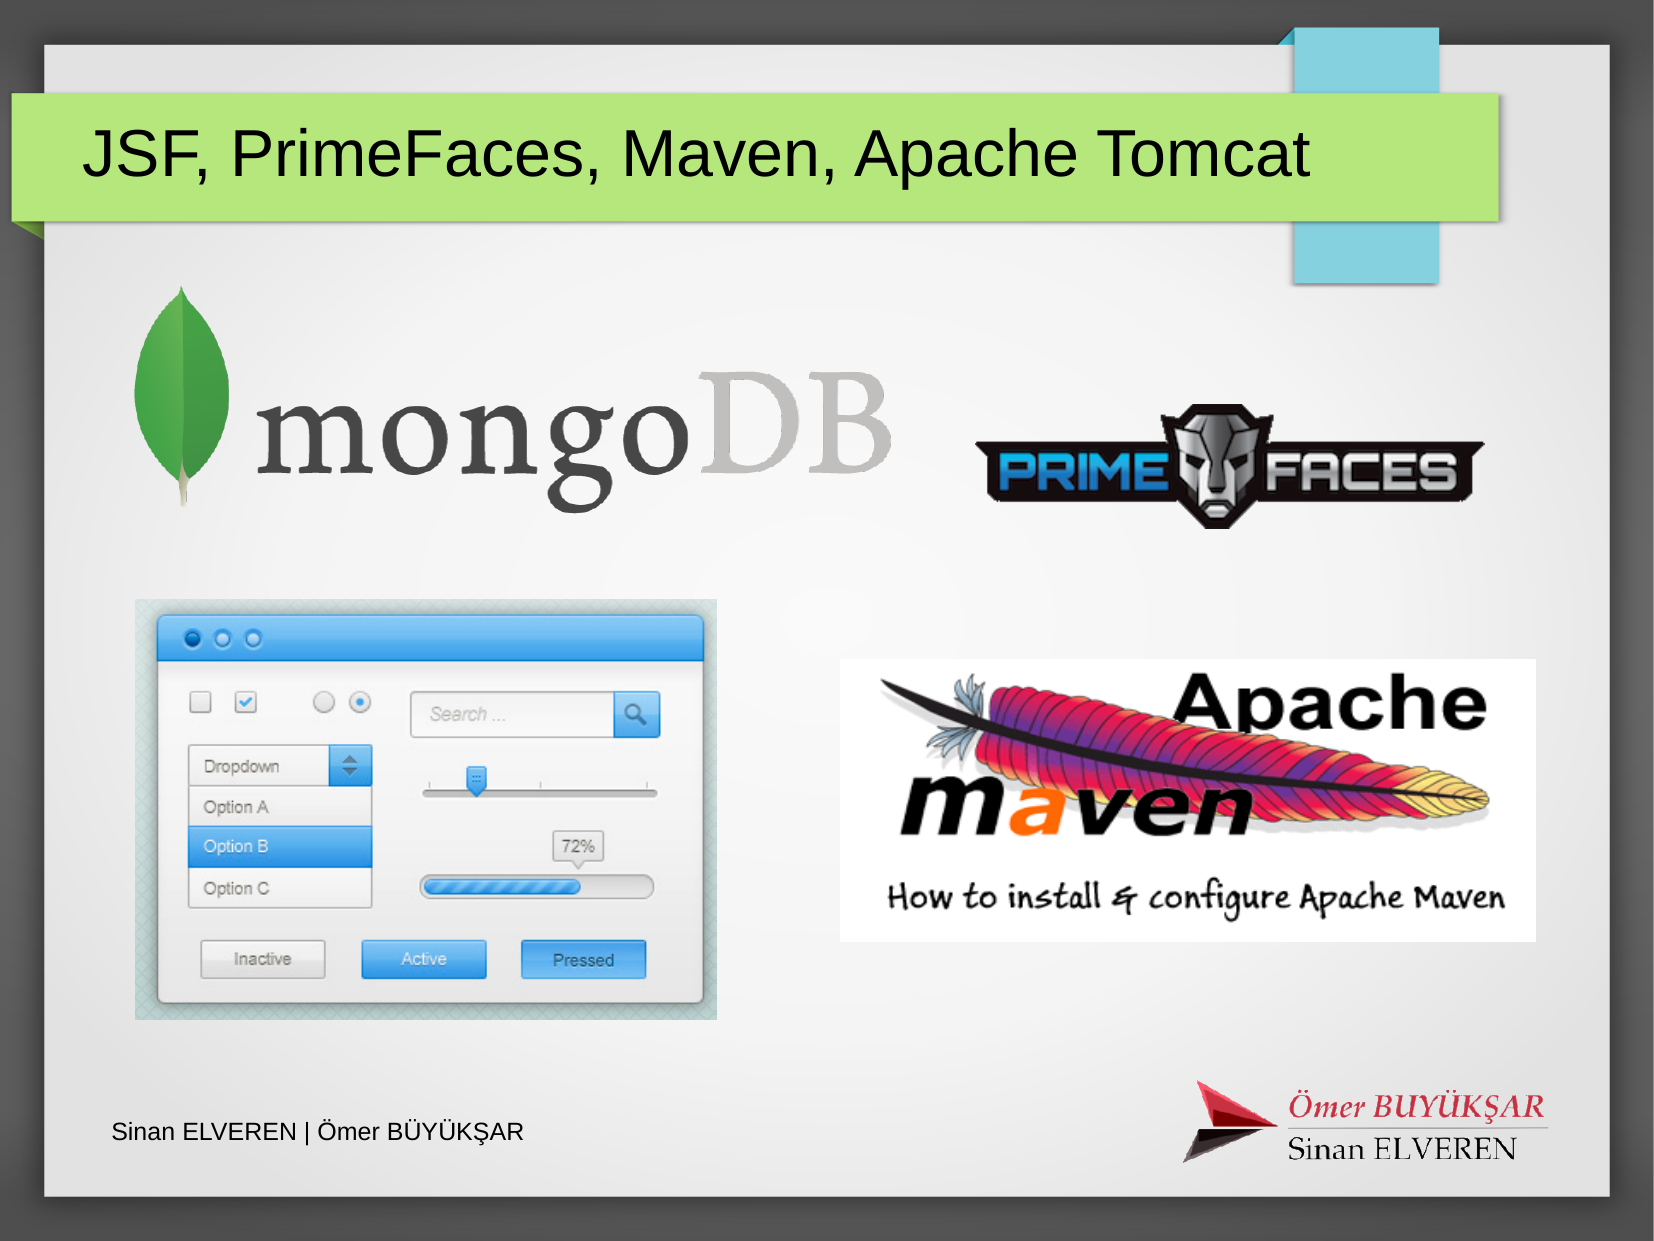

# JSF, PrimeFaces, Maven, Apache Tomcat
 Sinan ELVEREN | Ömer BÜYÜKŞAR